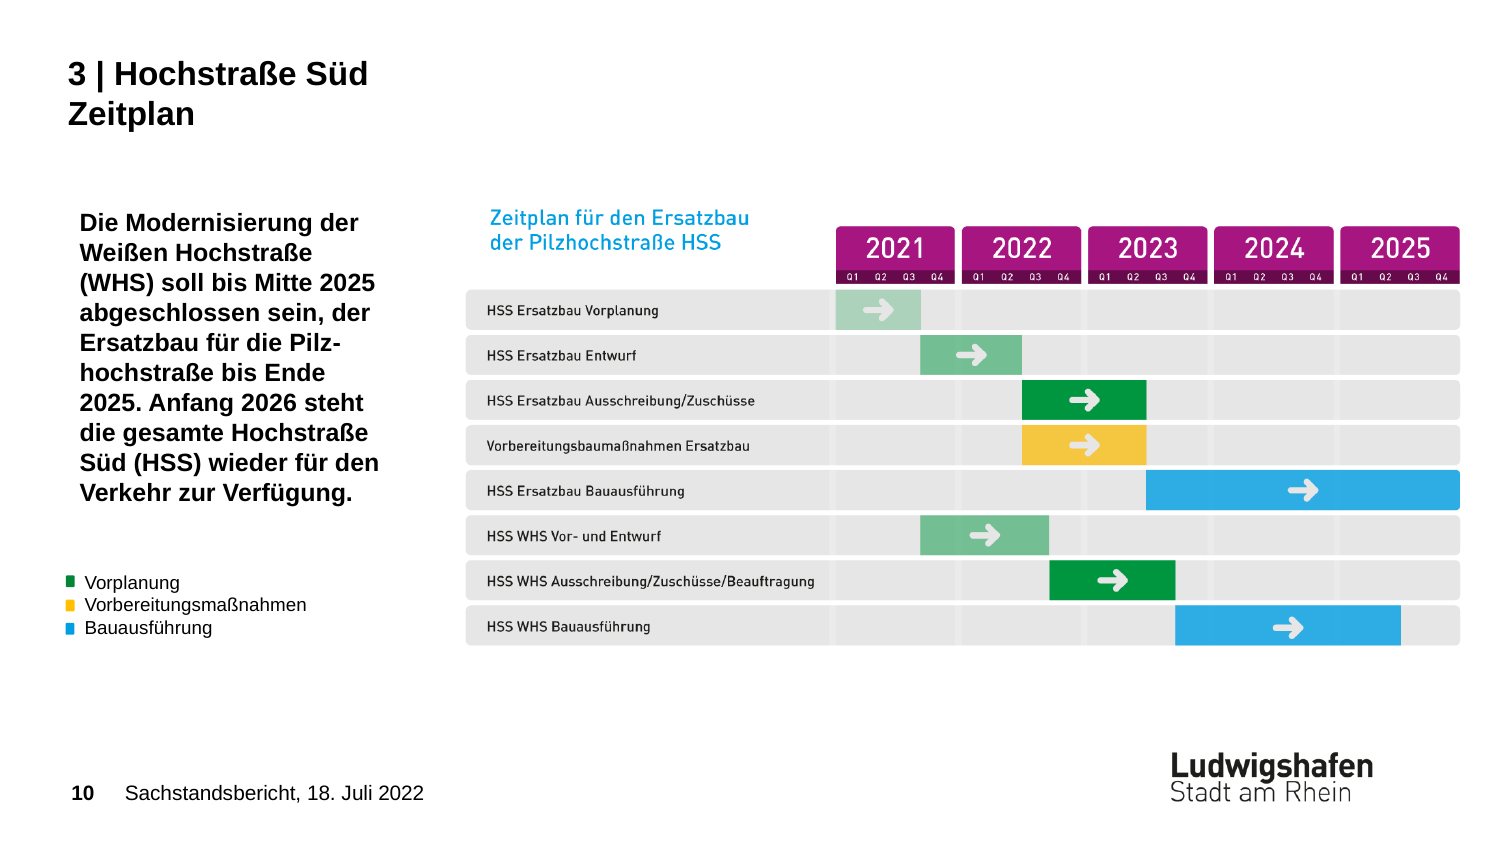

3 | Hochstraße Süd
Zeitplan
Die Modernisierung der Weißen Hochstraße (WHS) soll bis Mitte 2025 abgeschlossen sein, der Ersatzbau für die Pilz-hochstraße bis Ende 2025. Anfang 2026 steht die gesamte Hochstraße Süd (HSS) wieder für den Verkehr zur Verfügung.
Vorplanung
Vorbereitungsmaßnahmen
Bauausführung